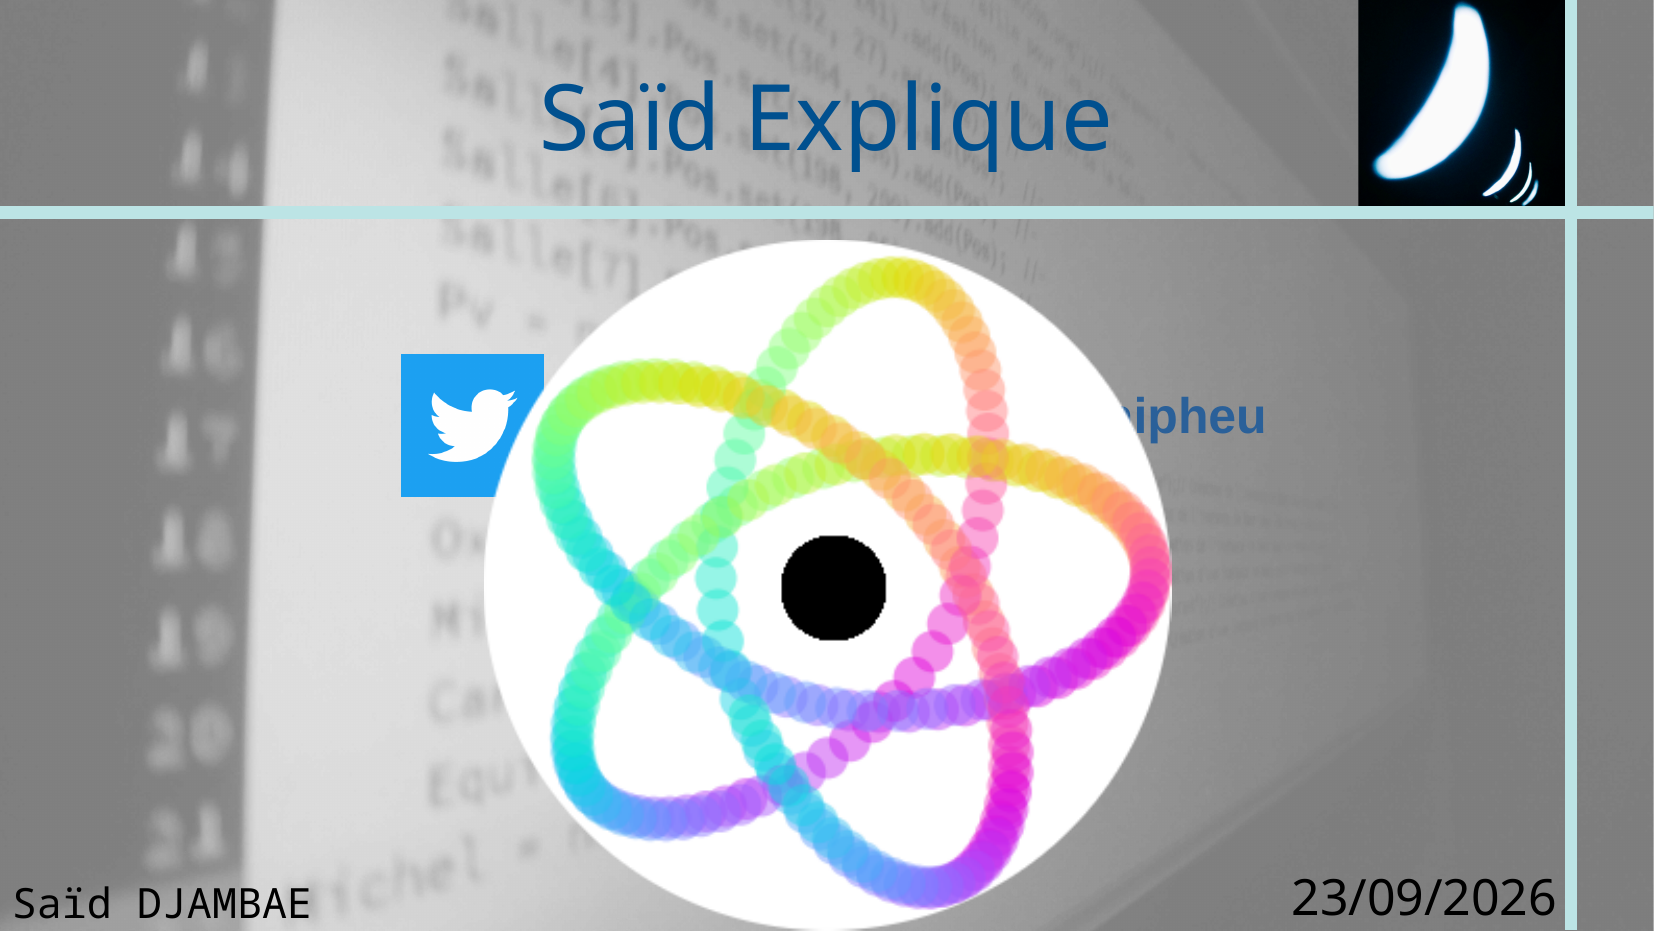

# Saïd Explique
					Kaïpheu
				kaipheu
Kaipheu.ovh
kaipheu@outlook.fr